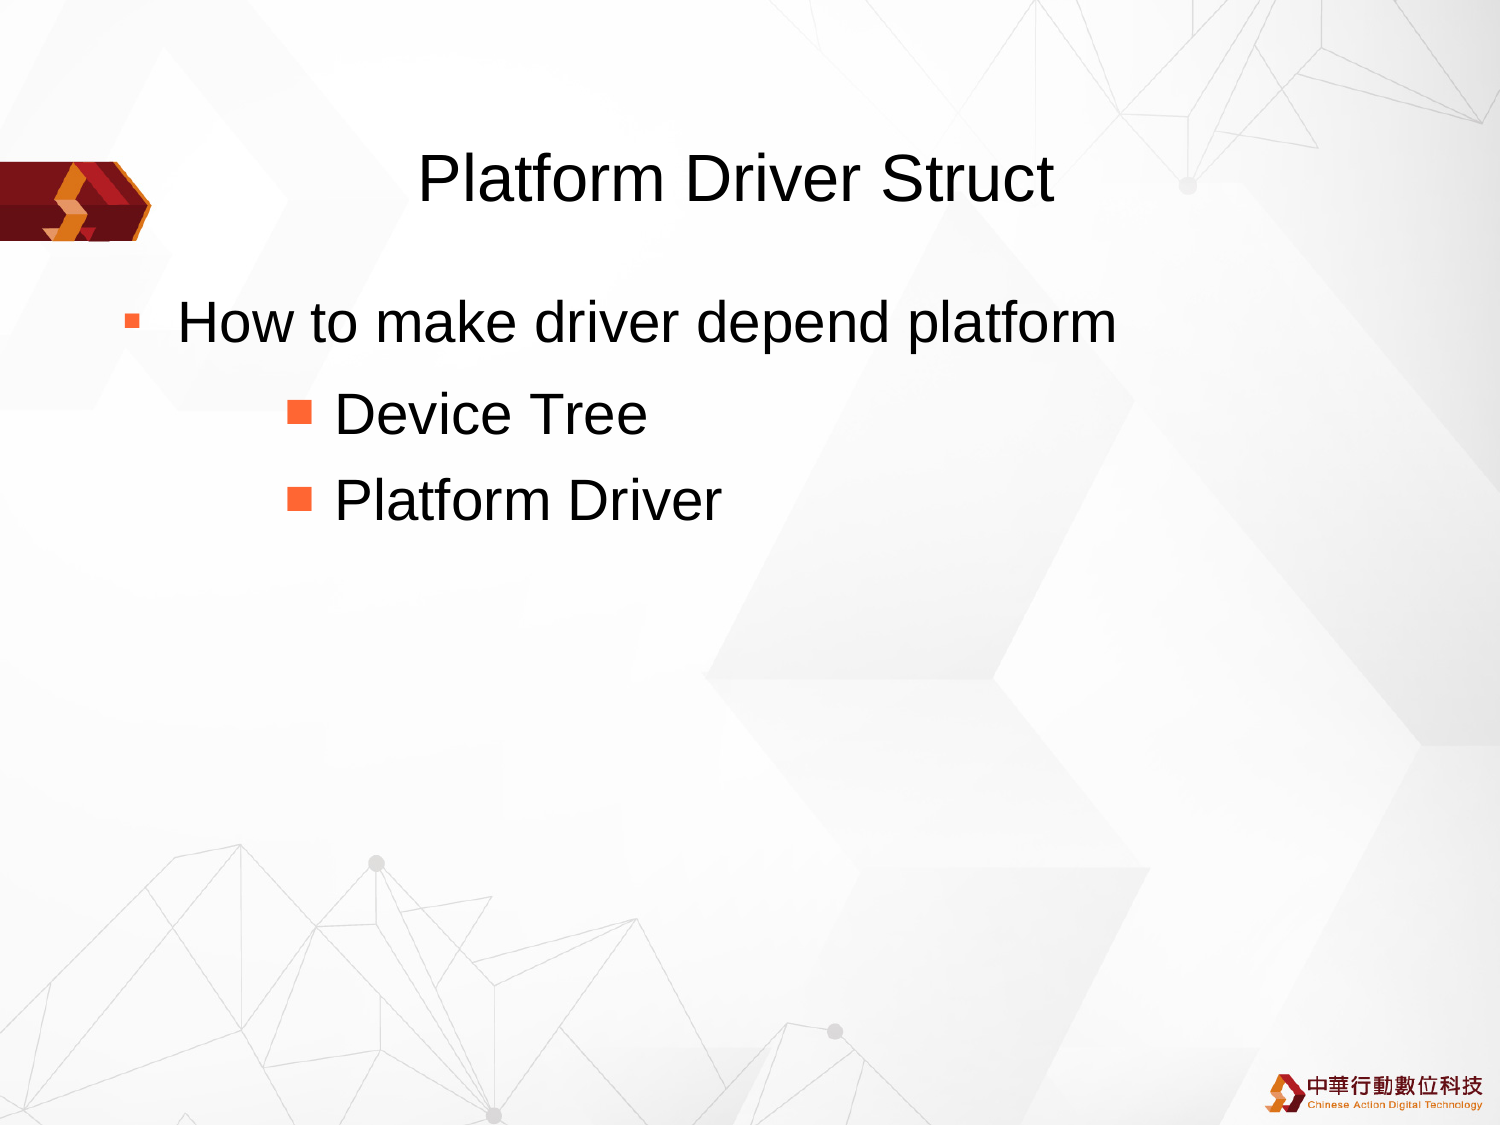

# Platform Driver Struct
How to make driver depend platform
Device Tree
Platform Driver